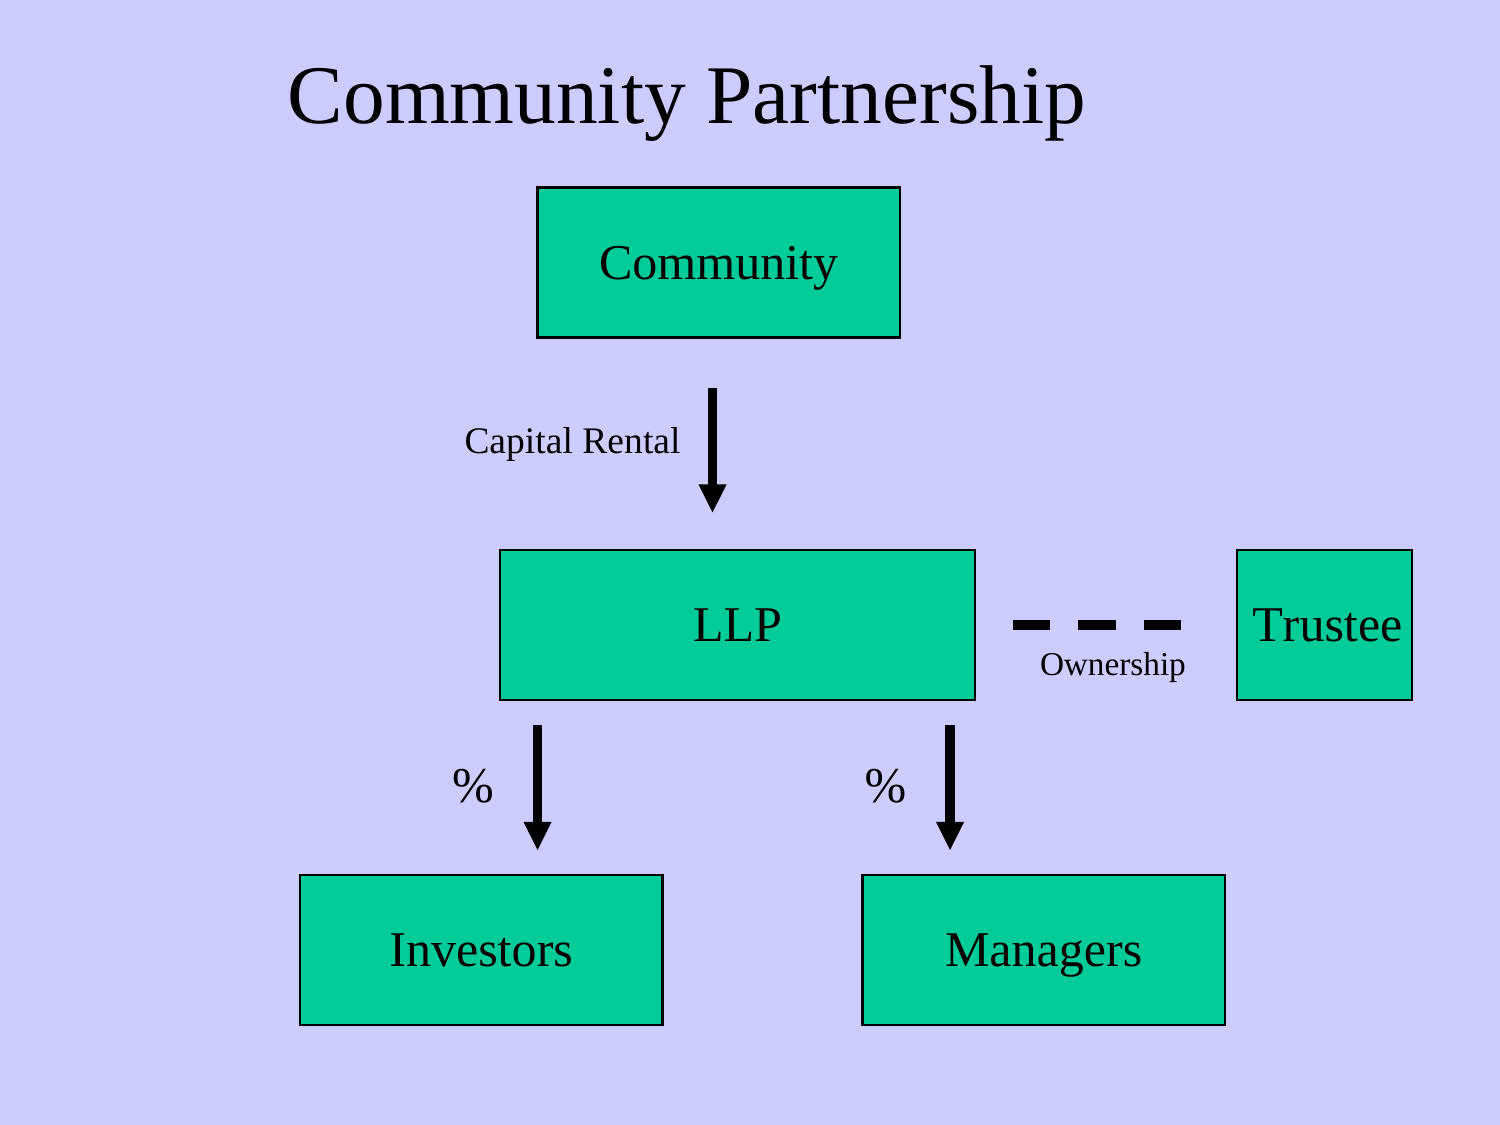

# Community Partnership
Community
Capital Rental
LLP
Trustee
Ownership
%
%
Investors
Managers